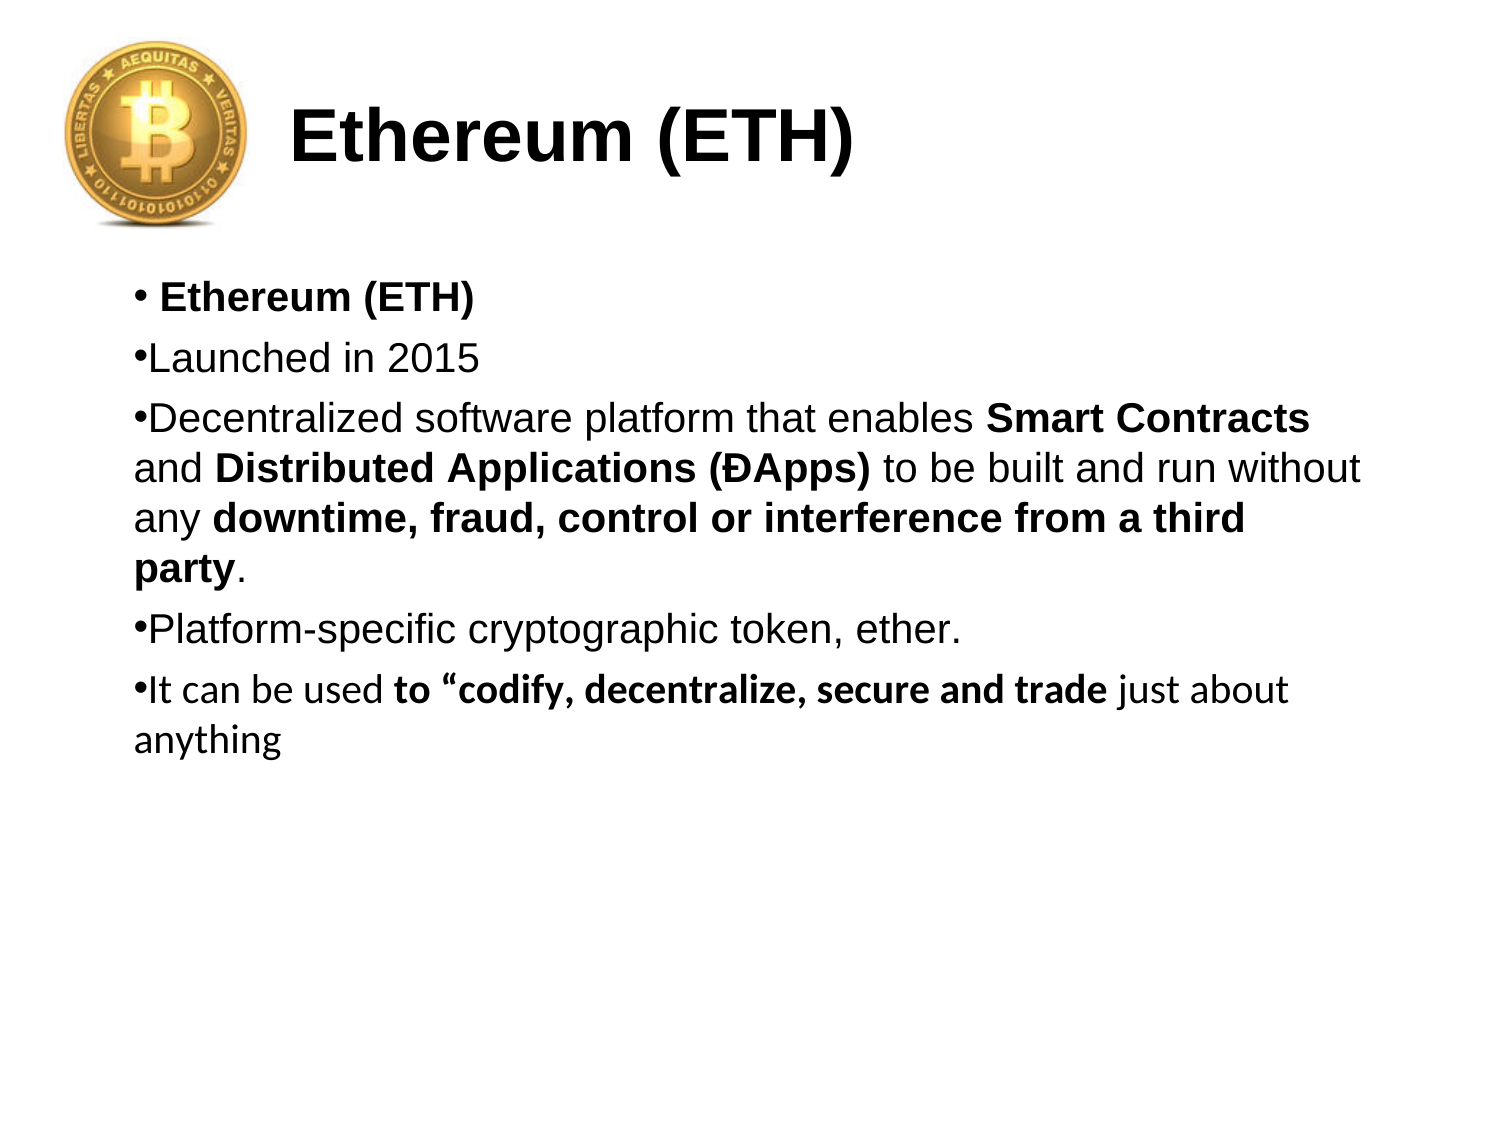

Ethereum (ETH)
 Ethereum (ETH)
Launched in 2015
Decentralized software platform that enables Smart Contracts and Distributed Applications (ĐApps) to be built and run without any downtime, fraud, control or interference from a third party.
Platform-specific cryptographic token, ether.
It can be used to “codify, decentralize, secure and trade just about anything